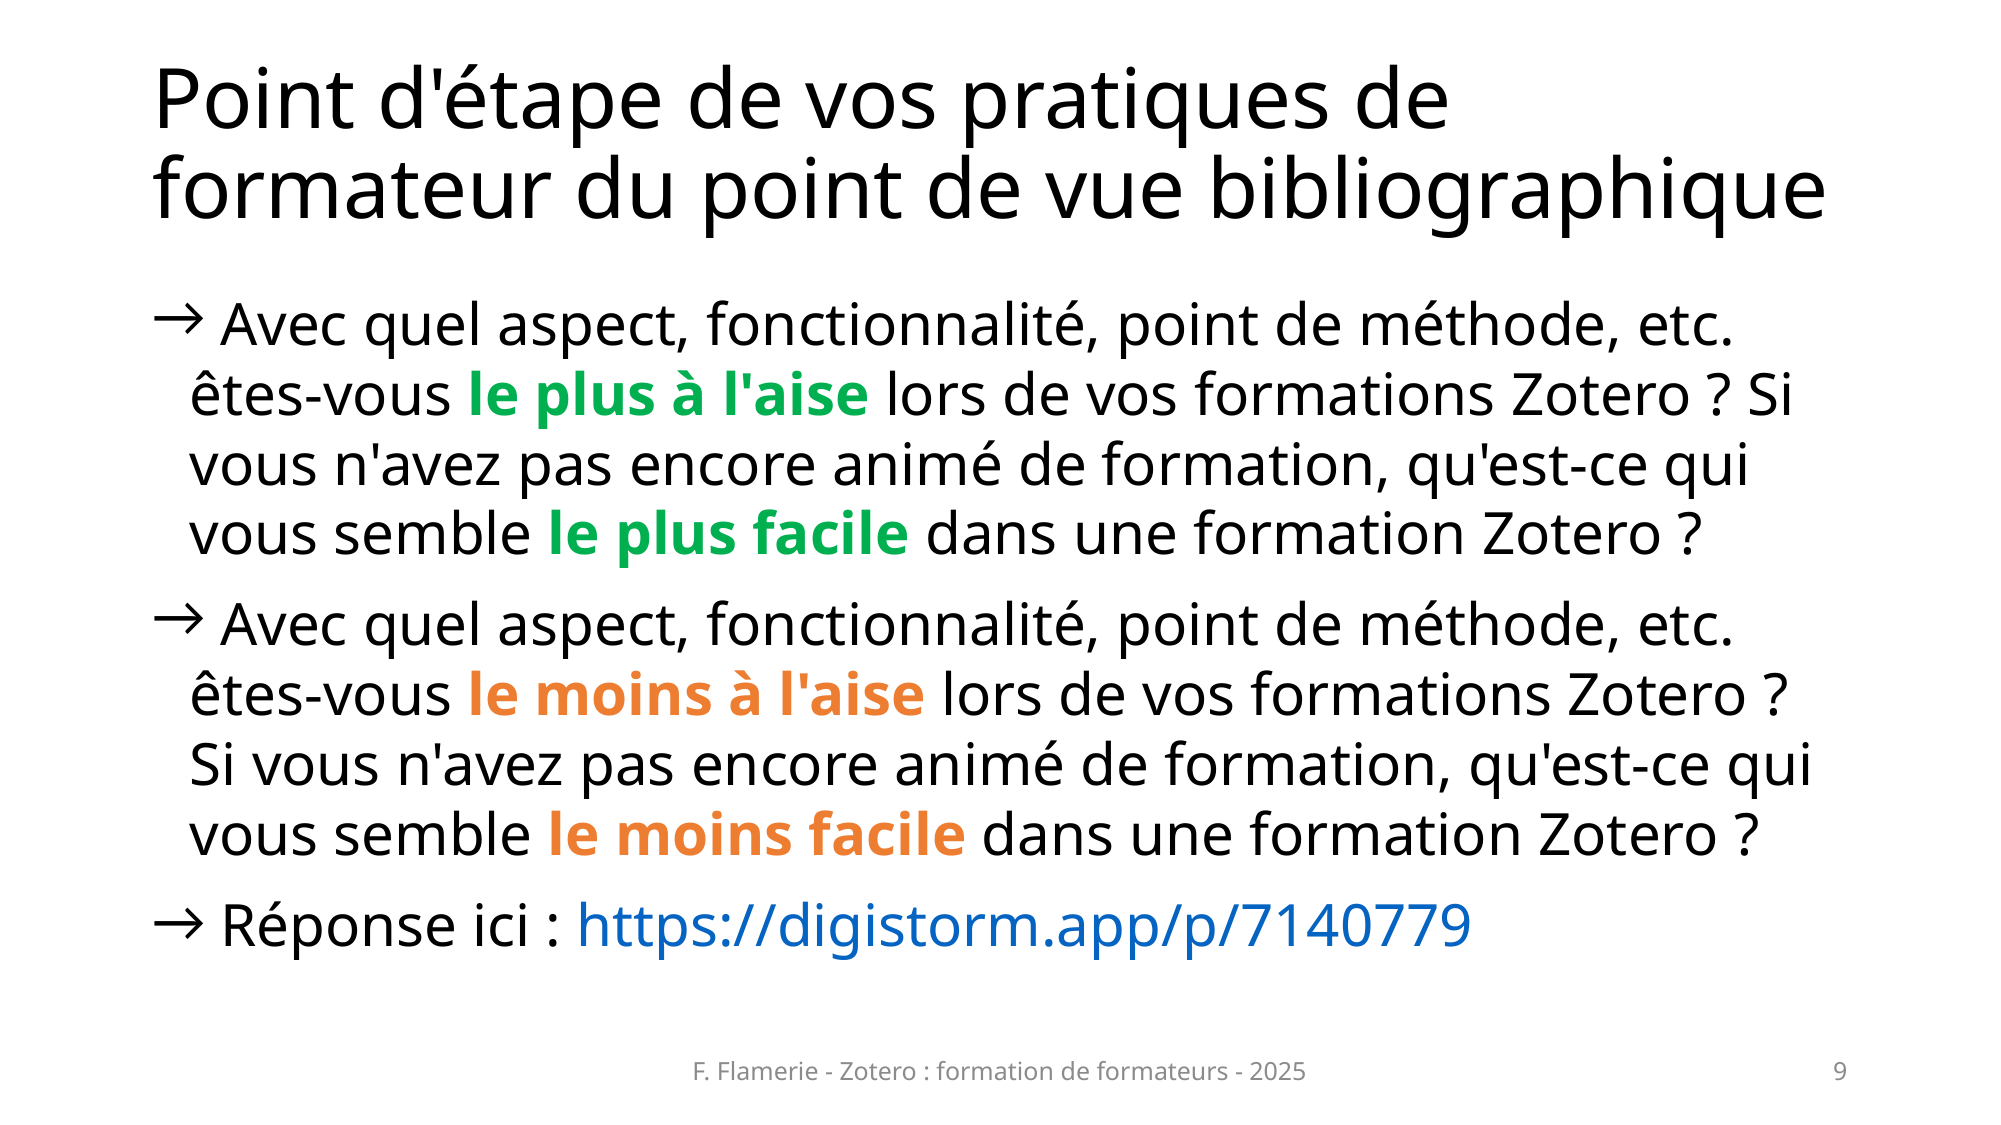

# Point d'étape de vos pratiques de formateur du point de vue bibliographique
 Avec quel aspect, fonctionnalité, point de méthode, etc. êtes‐vous le plus à l'aise lors de vos formations Zotero ? Si vous n'avez pas encore animé de formation, qu'est‐ce qui vous semble le plus facile dans une formation Zotero ?
 Avec quel aspect, fonctionnalité, point de méthode, etc. êtes‐vous le moins à l'aise lors de vos formations Zotero ? Si vous n'avez pas encore animé de formation, qu'est‐ce qui vous semble le moins facile dans une formation Zotero ?
 Réponse ici : https://digistorm.app/p/7140779
F. Flamerie - Zotero : formation de formateurs - 2025
9